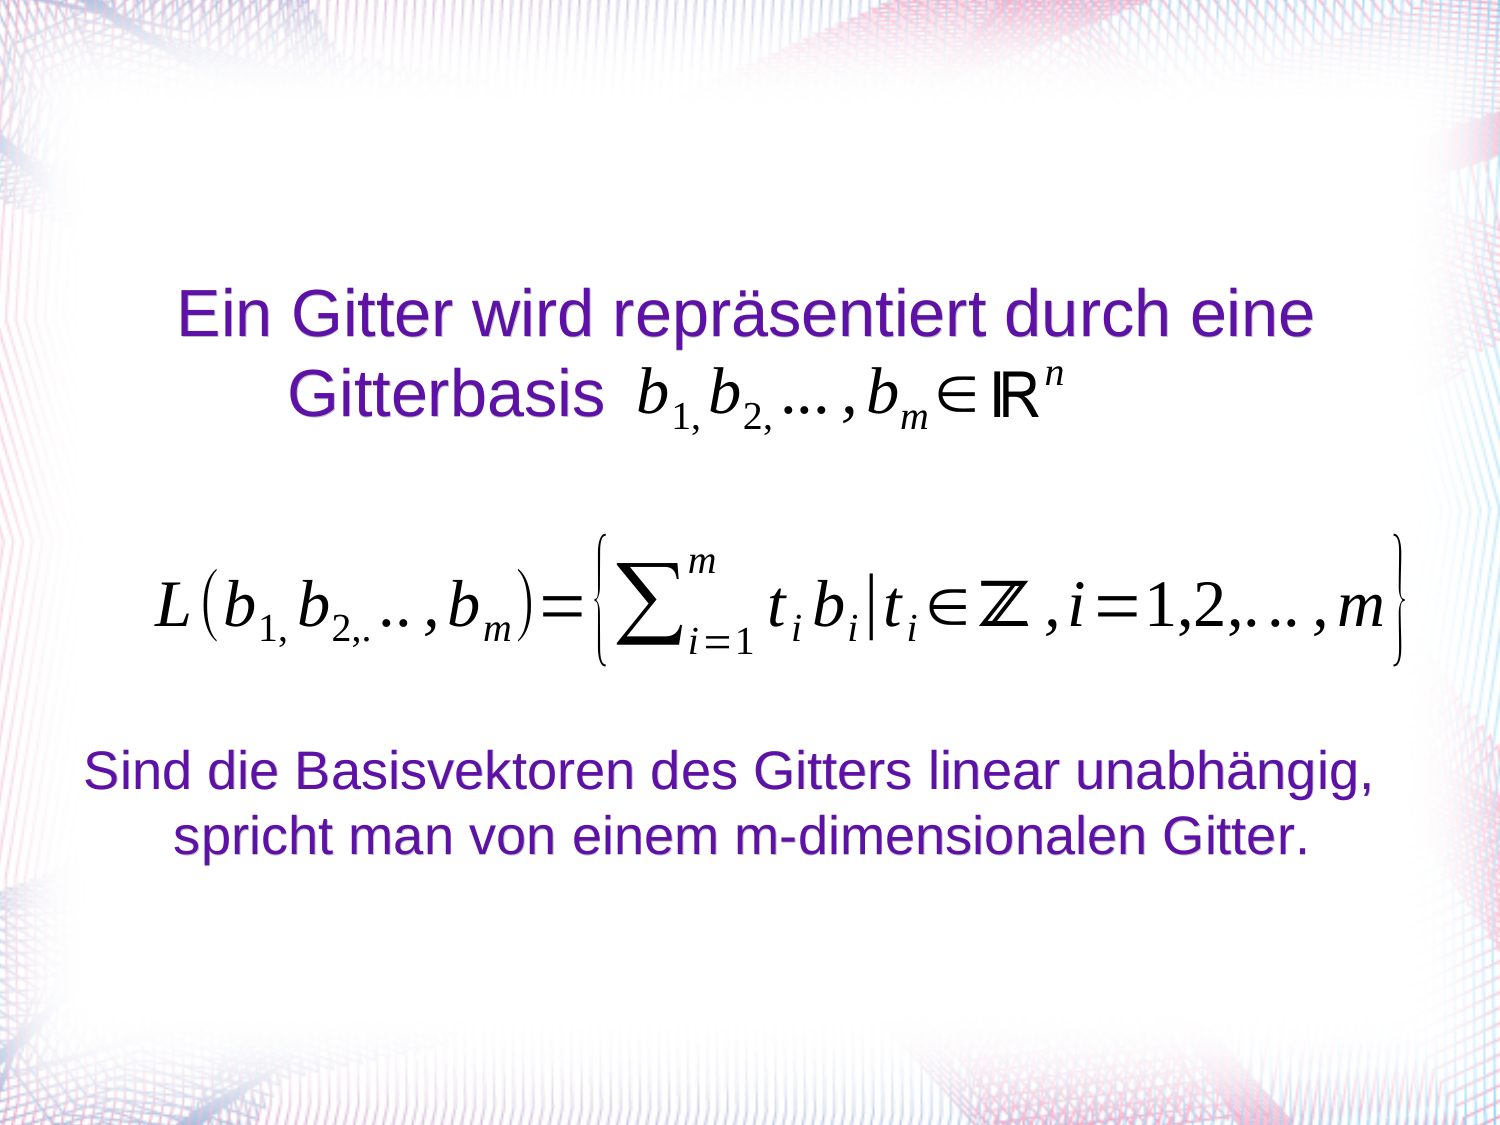

Ein Gitter wird repräsentiert durch eine
 Gitterbasis
Sind die Basisvektoren des Gitters linear unabhängig,
 spricht man von einem m-dimensionalen Gitter.